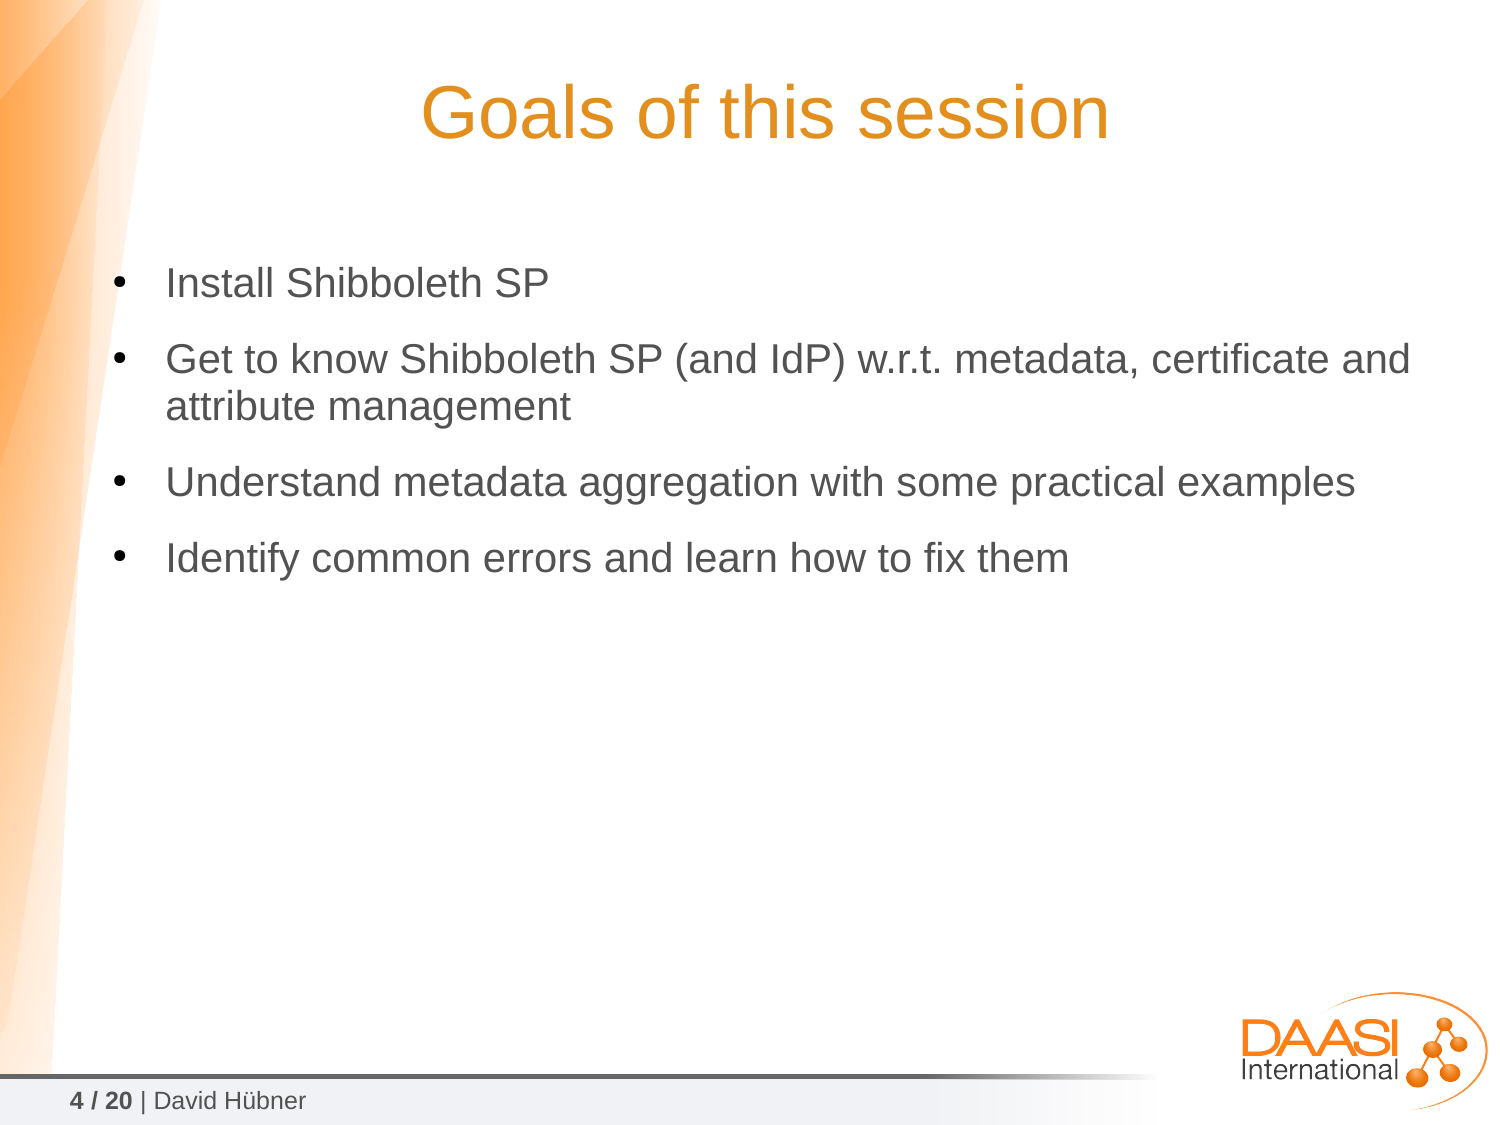

# Goals of this session
Install Shibboleth SP
Get to know Shibboleth SP (and IdP) w.r.t. metadata, certificate and attribute management
Understand metadata aggregation with some practical examples
Identify common errors and learn how to fix them